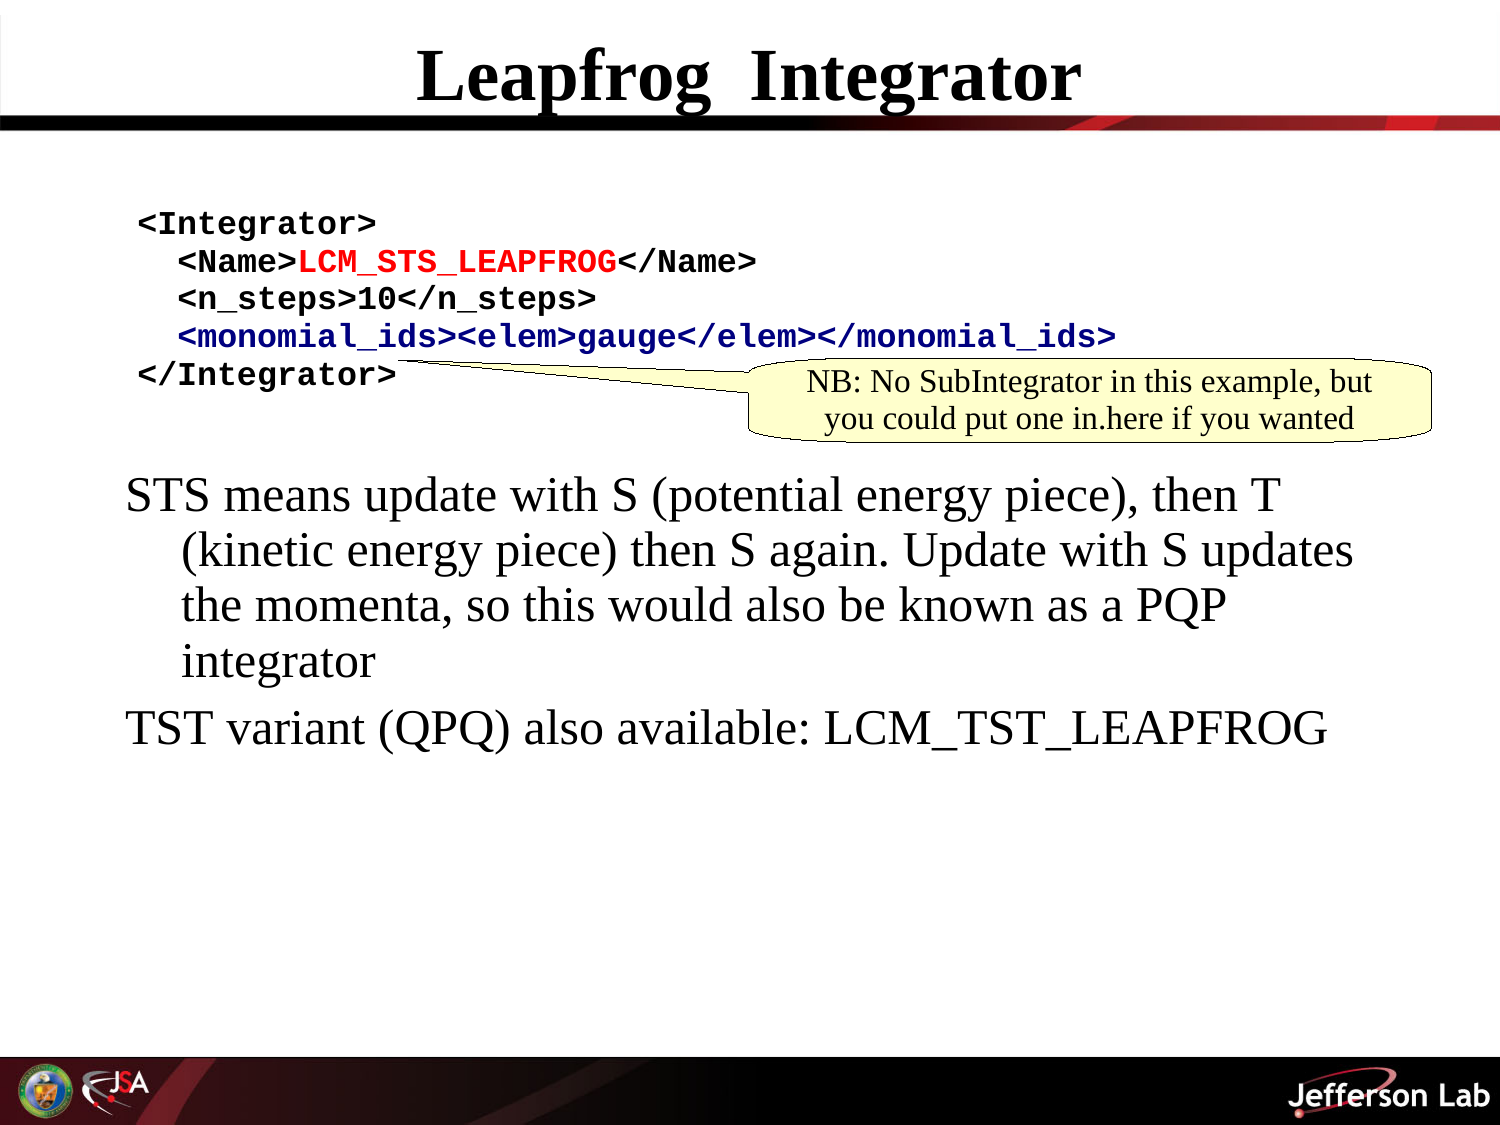

# Leapfrog Integrator
<Integrator>
 <Name>LCM_STS_LEAPFROG</Name>
 <n_steps>10</n_steps>
 <monomial_ids><elem>gauge</elem></monomial_ids>
</Integrator>
NB: No SubIntegrator in this example, but you could put one in.here if you wanted
STS means update with S (potential energy piece), then T (kinetic energy piece) then S again. Update with S updates the momenta, so this would also be known as a PQP integrator
TST variant (QPQ) also available: LCM_TST_LEAPFROG